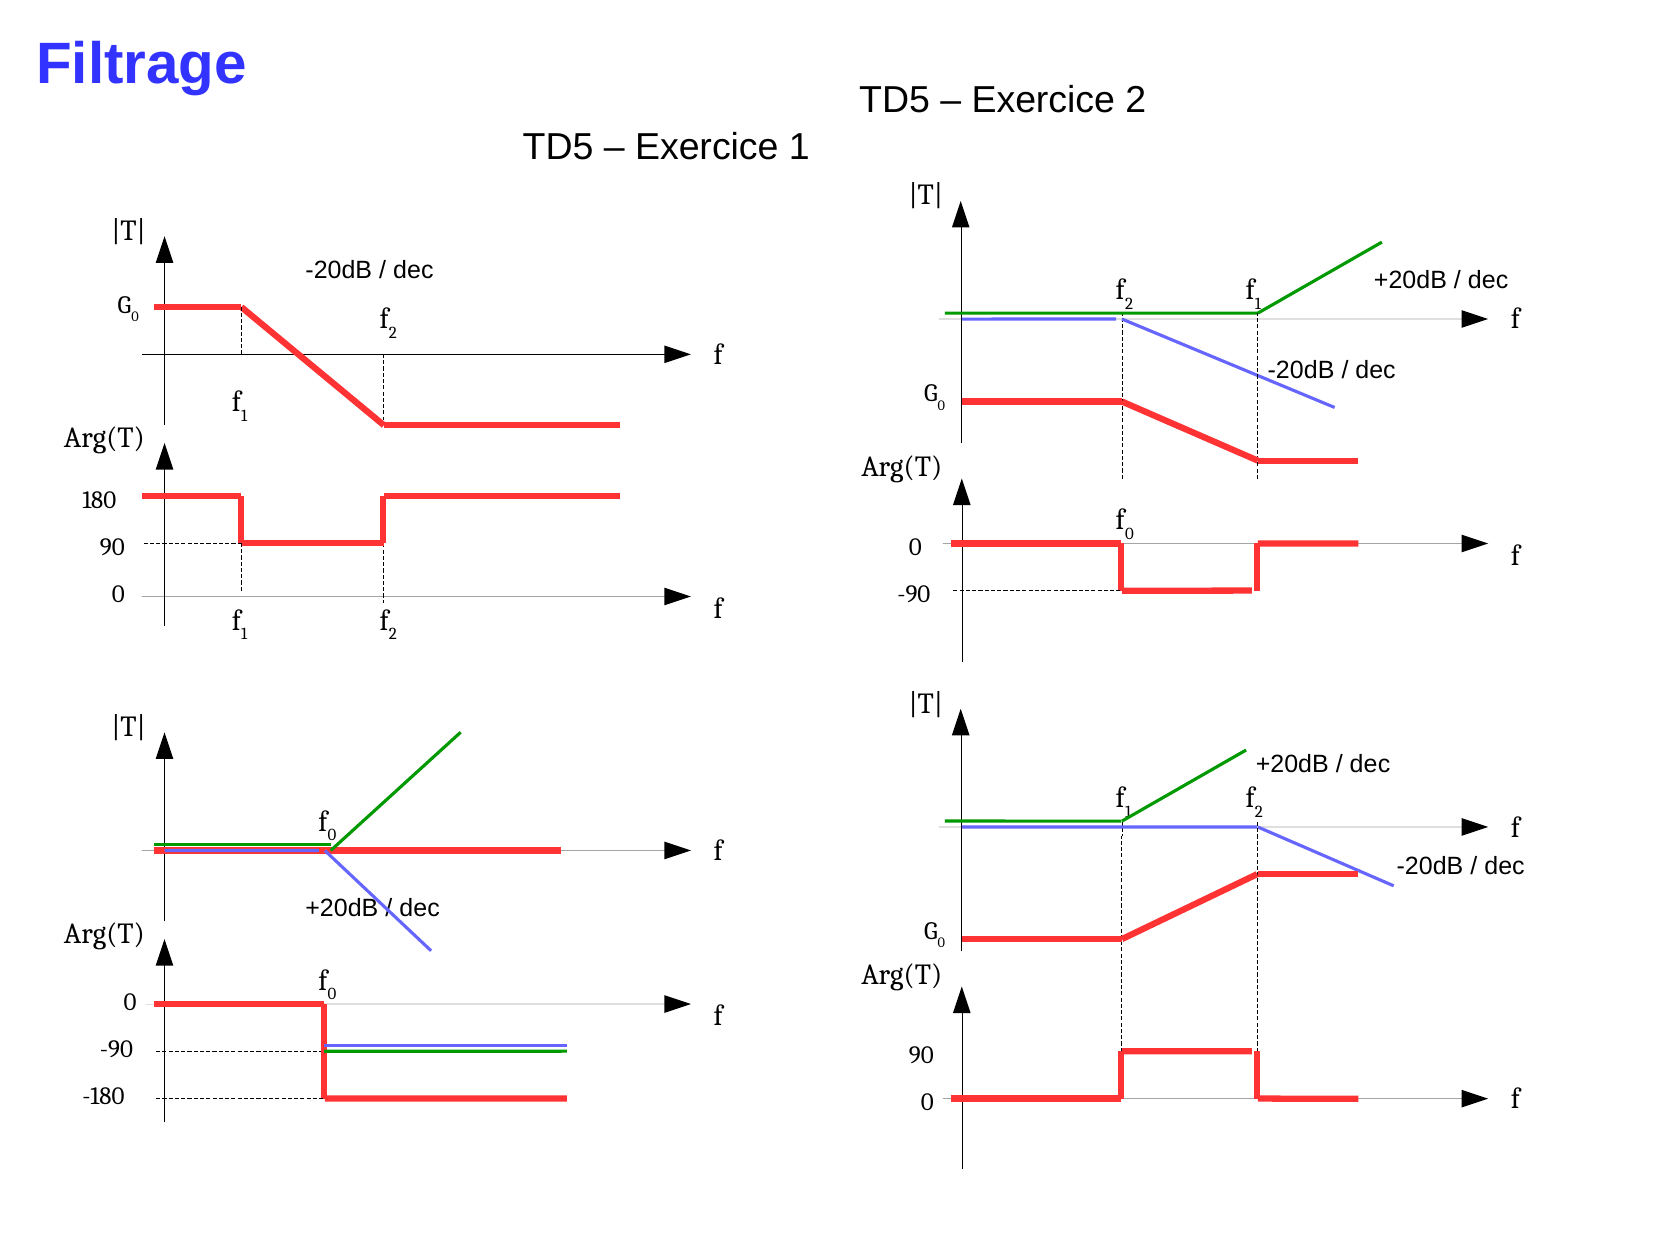

Filtrage
TD5 – Exercice 2
TD5 – Exercice 1
|T|
|T|
-20dB / dec
+20dB / dec
f2
f1
G0
f2
f
f
-20dB / dec
G0
f1
Arg(T)
Arg(T)
180
f0
90
0
f
0
-90
f
f1
f2
|T|
|T|
+20dB / dec
f1
f2
f0
f
f
-20dB / dec
+20dB / dec
G0
Arg(T)
Arg(T)
f0
0
f
-90
90
-180
f
0